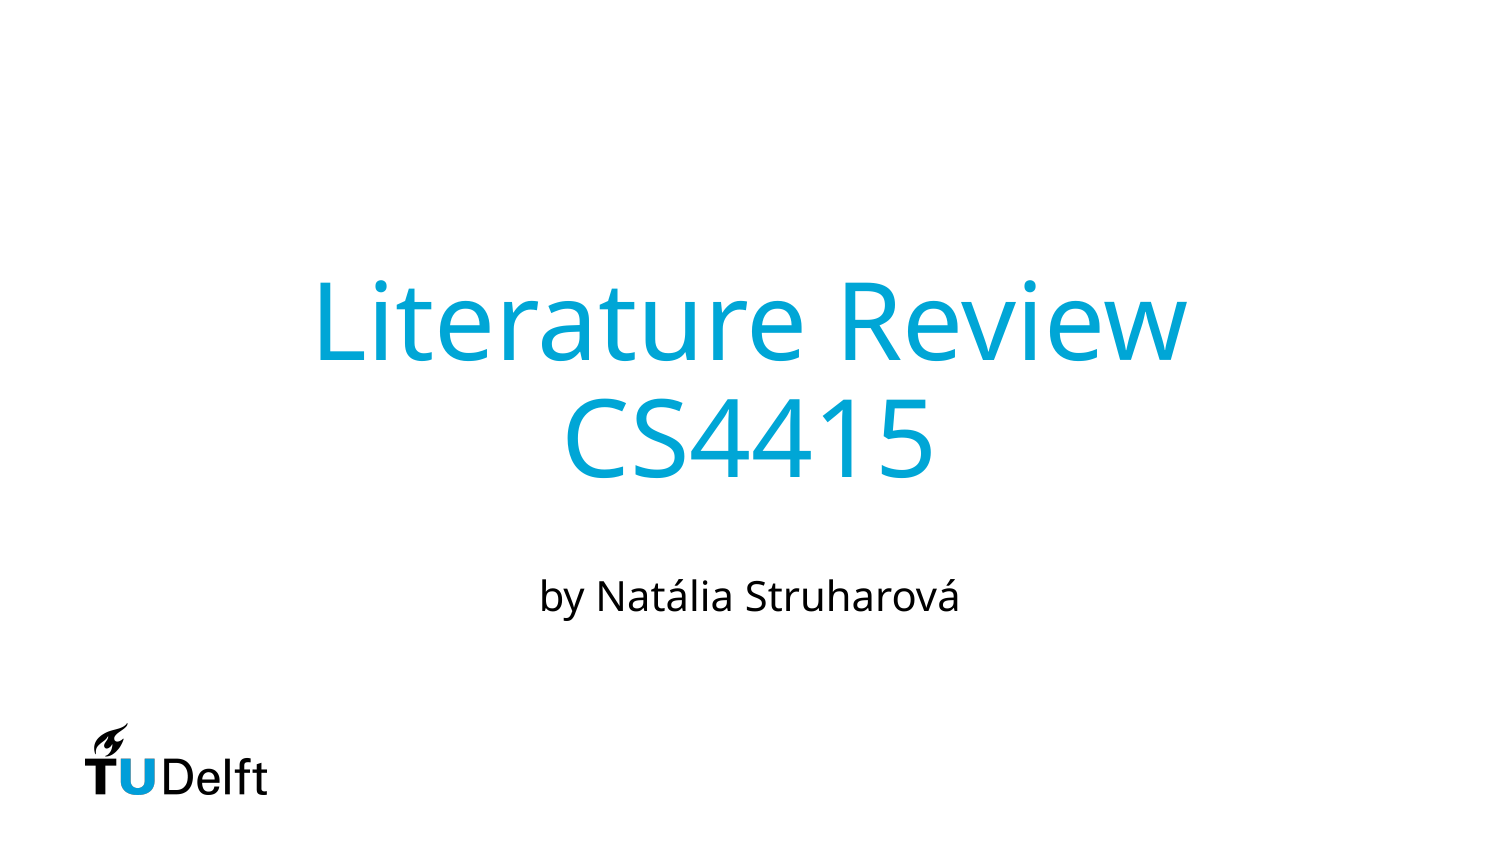

# Literature Review
CS4415
by Natália Struharová